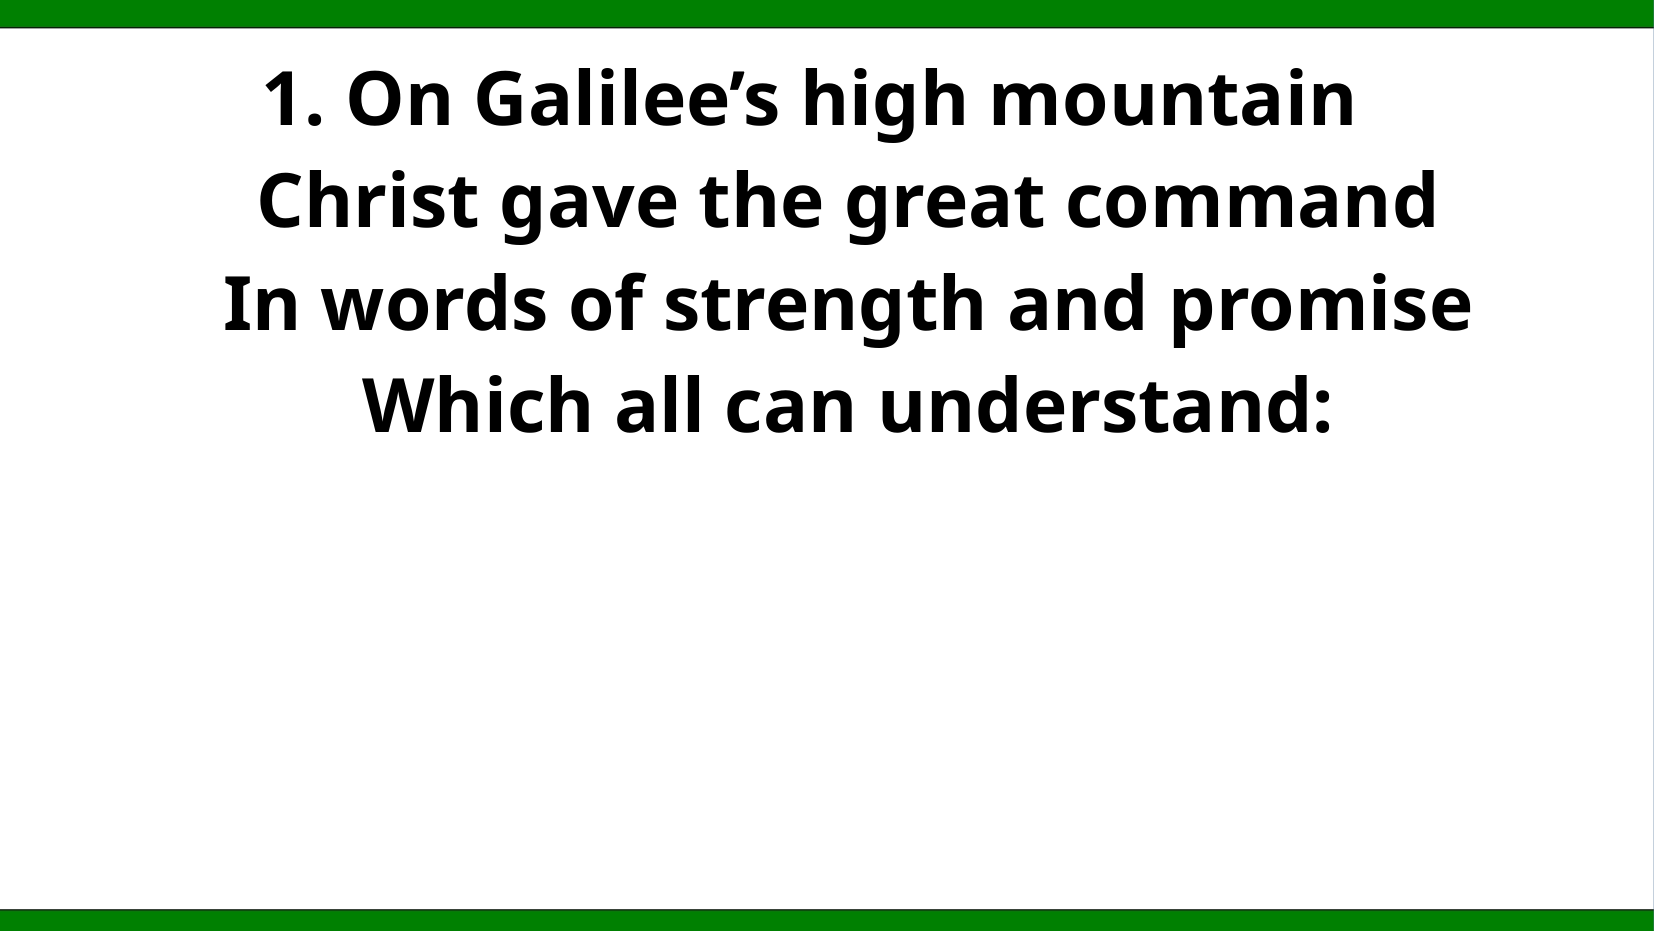

1. On Galilee’s high mountain
 Christ gave the great command
 In words of strength and promise
 Which all can understand: